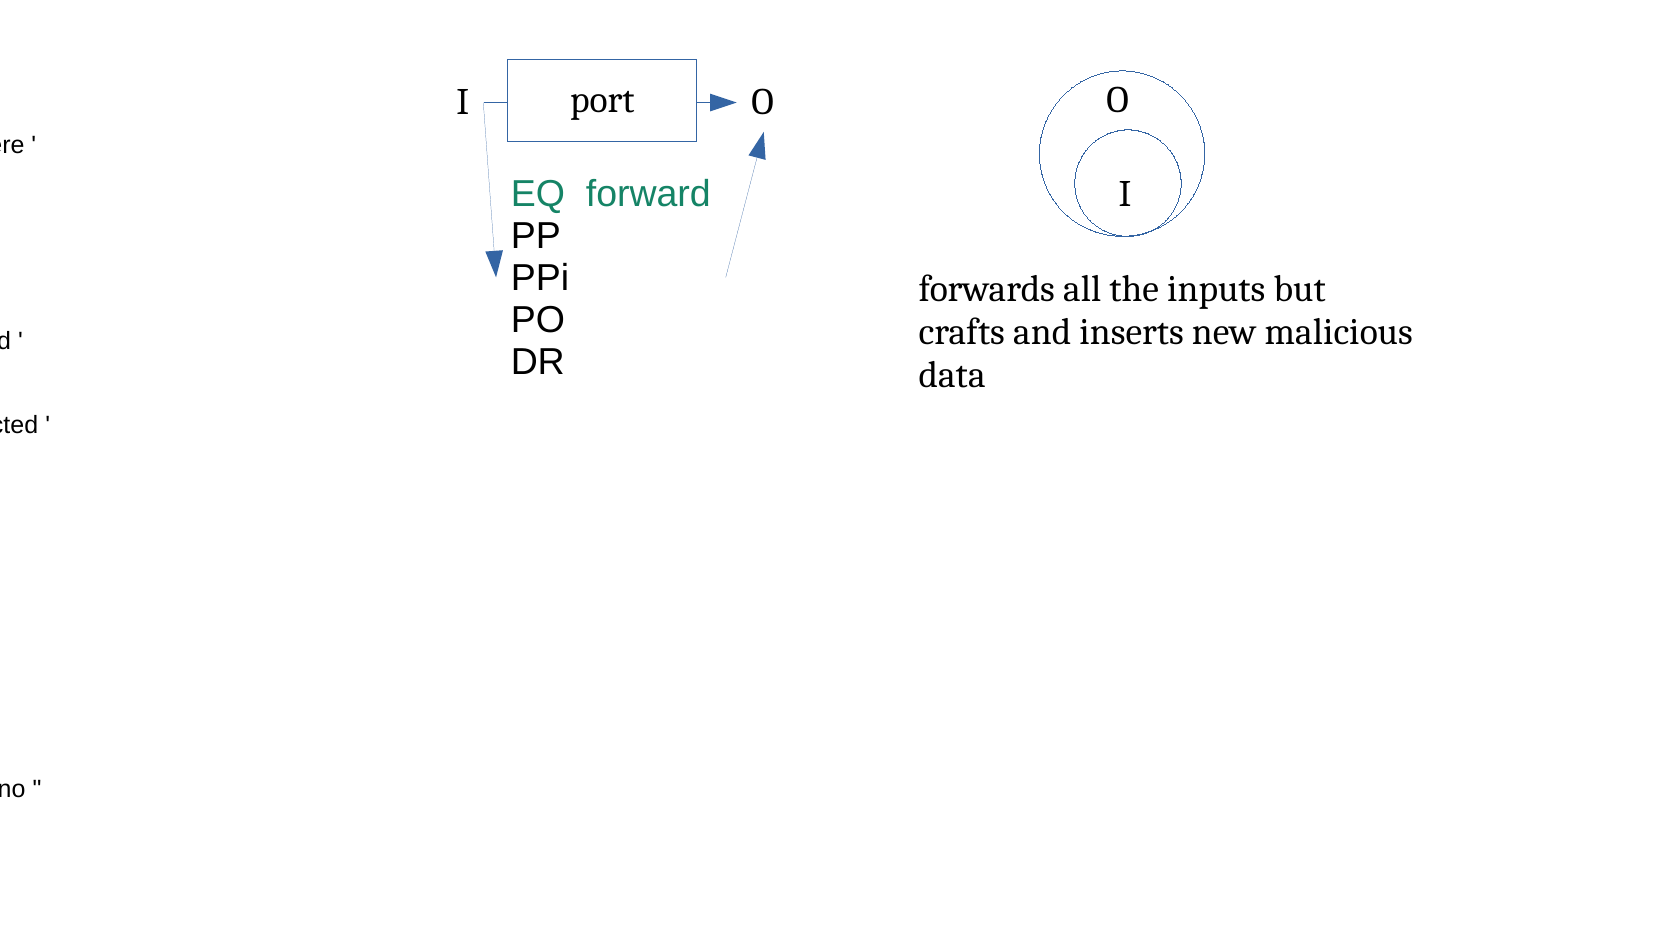

{'block': {'dr': {'mitigation': 'm9',
 'weakness': 'the component never performs the expected '
 'behavior (e.g. physical damage)'},
 'po': {'mitigation': 'm6',
 'weakness': 'the component has a Byzantine behavior where '
 'occasionally outputs the expected output given '
 'the correct inputs. However, not all the inputs '
 'are handled properly, nor all the expected '
 'outputs are generated when correct inputs are '
 'given.'},
 'pp': {'mitigation': 'm7',
 'weakness': 'part of the expected outputs are not generated '
 'in response to the correct inputs'},
 'ppi': {'mitigation': 'm8',
 'weakness': 'the components correctly performs the expected '
 'behavior when the correct inputs are provided '
 'but is vulnerable to input injections'}},
 'channel': {'dr': {'mitigation': 'm4',
 'weakness': 'drops all the inputs and inserts new '
 'malicious data'},
 'po': {'mitigation': 'm1',
 'weakness': 'selectively drops inputs and inserts new '
 'malicious data'},
 'pp': {'mitigation': 'm2',
 'weakness': 'forwards all the inputs but crafts and '
 'inserts new malicious data'},
 'ppb0': {'mitigation': 'm5',
 'weakness': "generates new outputs even when there's no "
 'incoming data from the socket'},
 'ppi': {'mitigation': 'm3',
 'weakness': 'selectively drops inputs'},
 'ppia0': {'mitigation': 'm5',
 'weakness': 'drops all the incoming data'}},
 'port': {'dr': {'mitigation': 'm4',
 'weakness': 'drops all the inputs and inserts new malicious '
 'data'},
 'po': {'mitigation': 'm1',
 'weakness': 'selectively drops inputs and inserts new '
 'malicious data'},
 'pp': {'mitigation': 'm2',
 'weakness': 'forwards all the inputs but crafts and inserts '
 'new malicious data'},
 'ppb0': {'mitigation': 'm5',
 'weakness': "generates new outputs even when there's no "
 'incoming data from the socket'},
 'ppi': {'mitigation': 'm3', 'weakness': 'selectively drops inputs'},
 'ppia0': {'mitigation': 'm5',
 'weakness': 'drops all the incoming data'}}}
port
O
I
O
EQ forward
PP
PPi
PO
DR
I
forwards all the inputs but crafts and inserts new malicious data